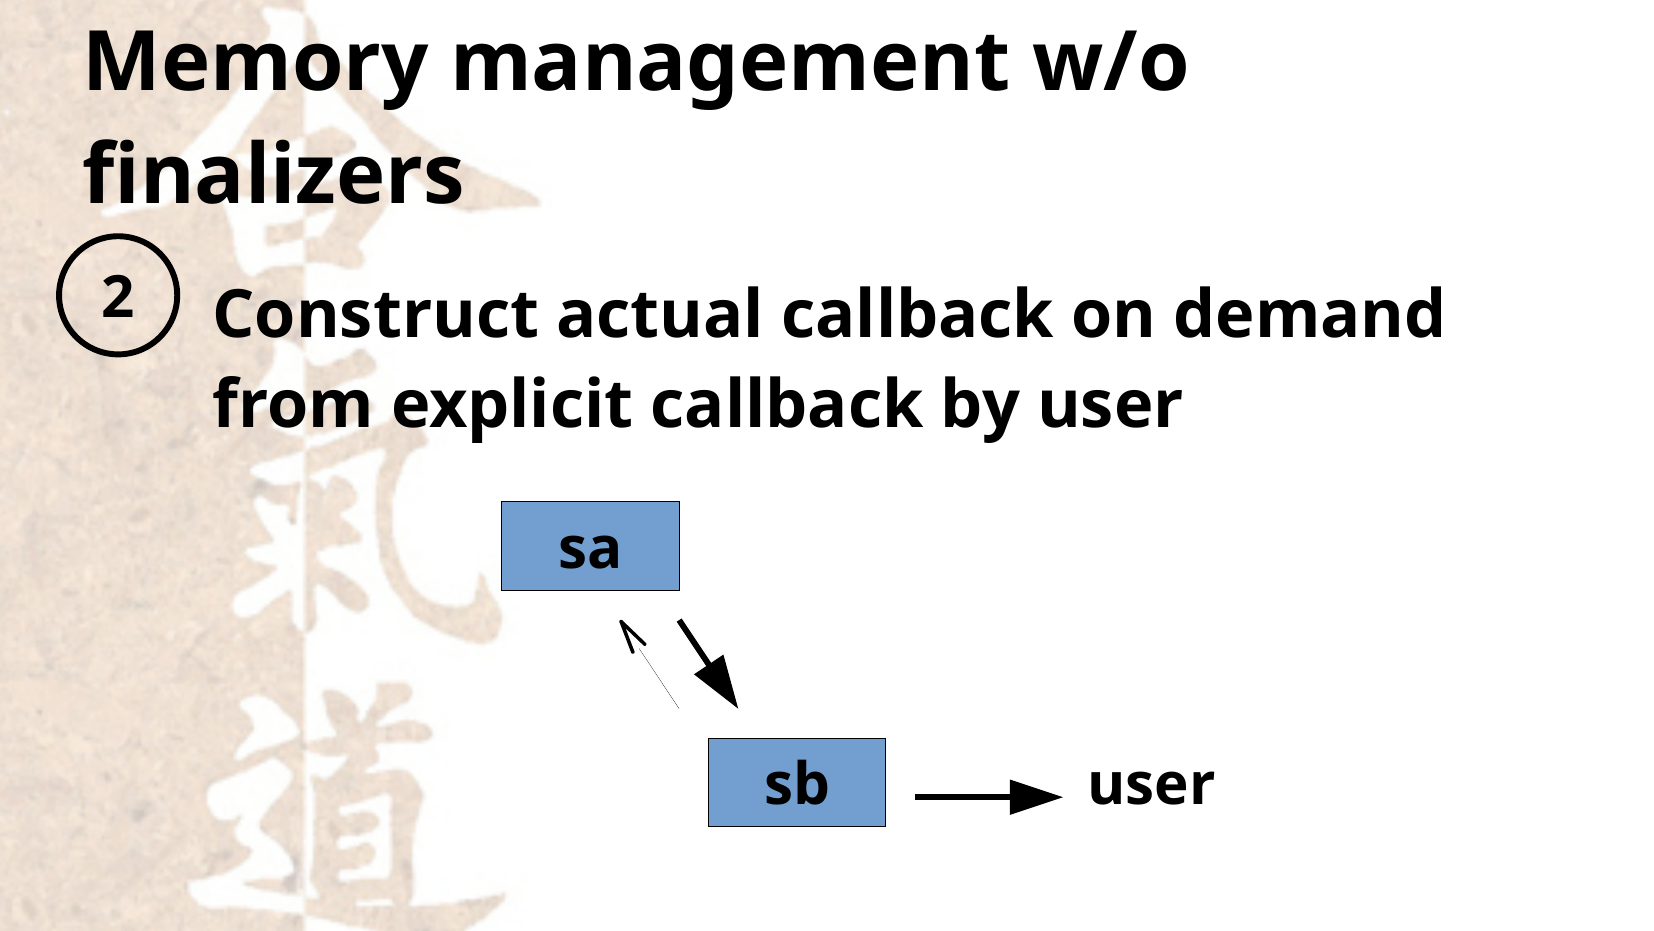

# Memory management w/o finalizers
2
Construct actual callback on demand
from explicit callback by user
sa
sb
user